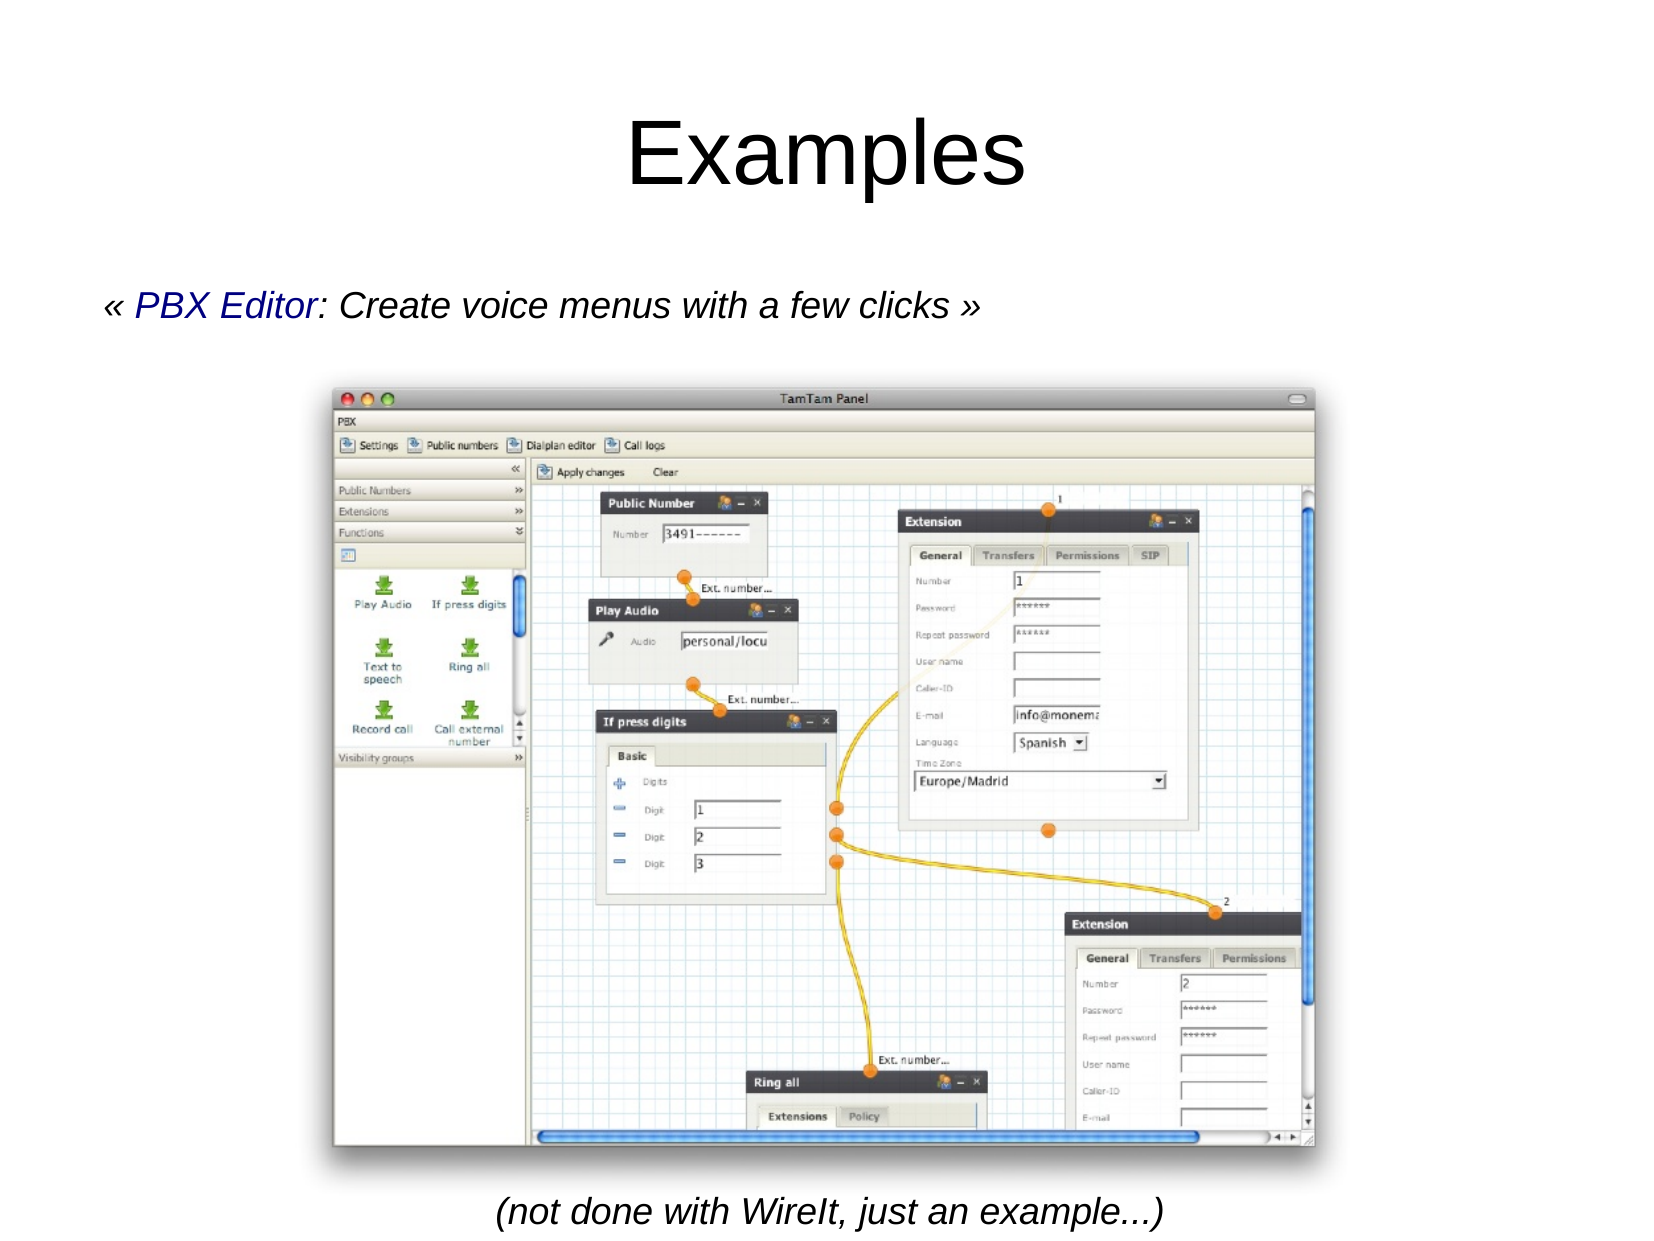

# Examples
« PBX Editor: Create voice menus with a few clicks »
(not done with WireIt, just an example...)